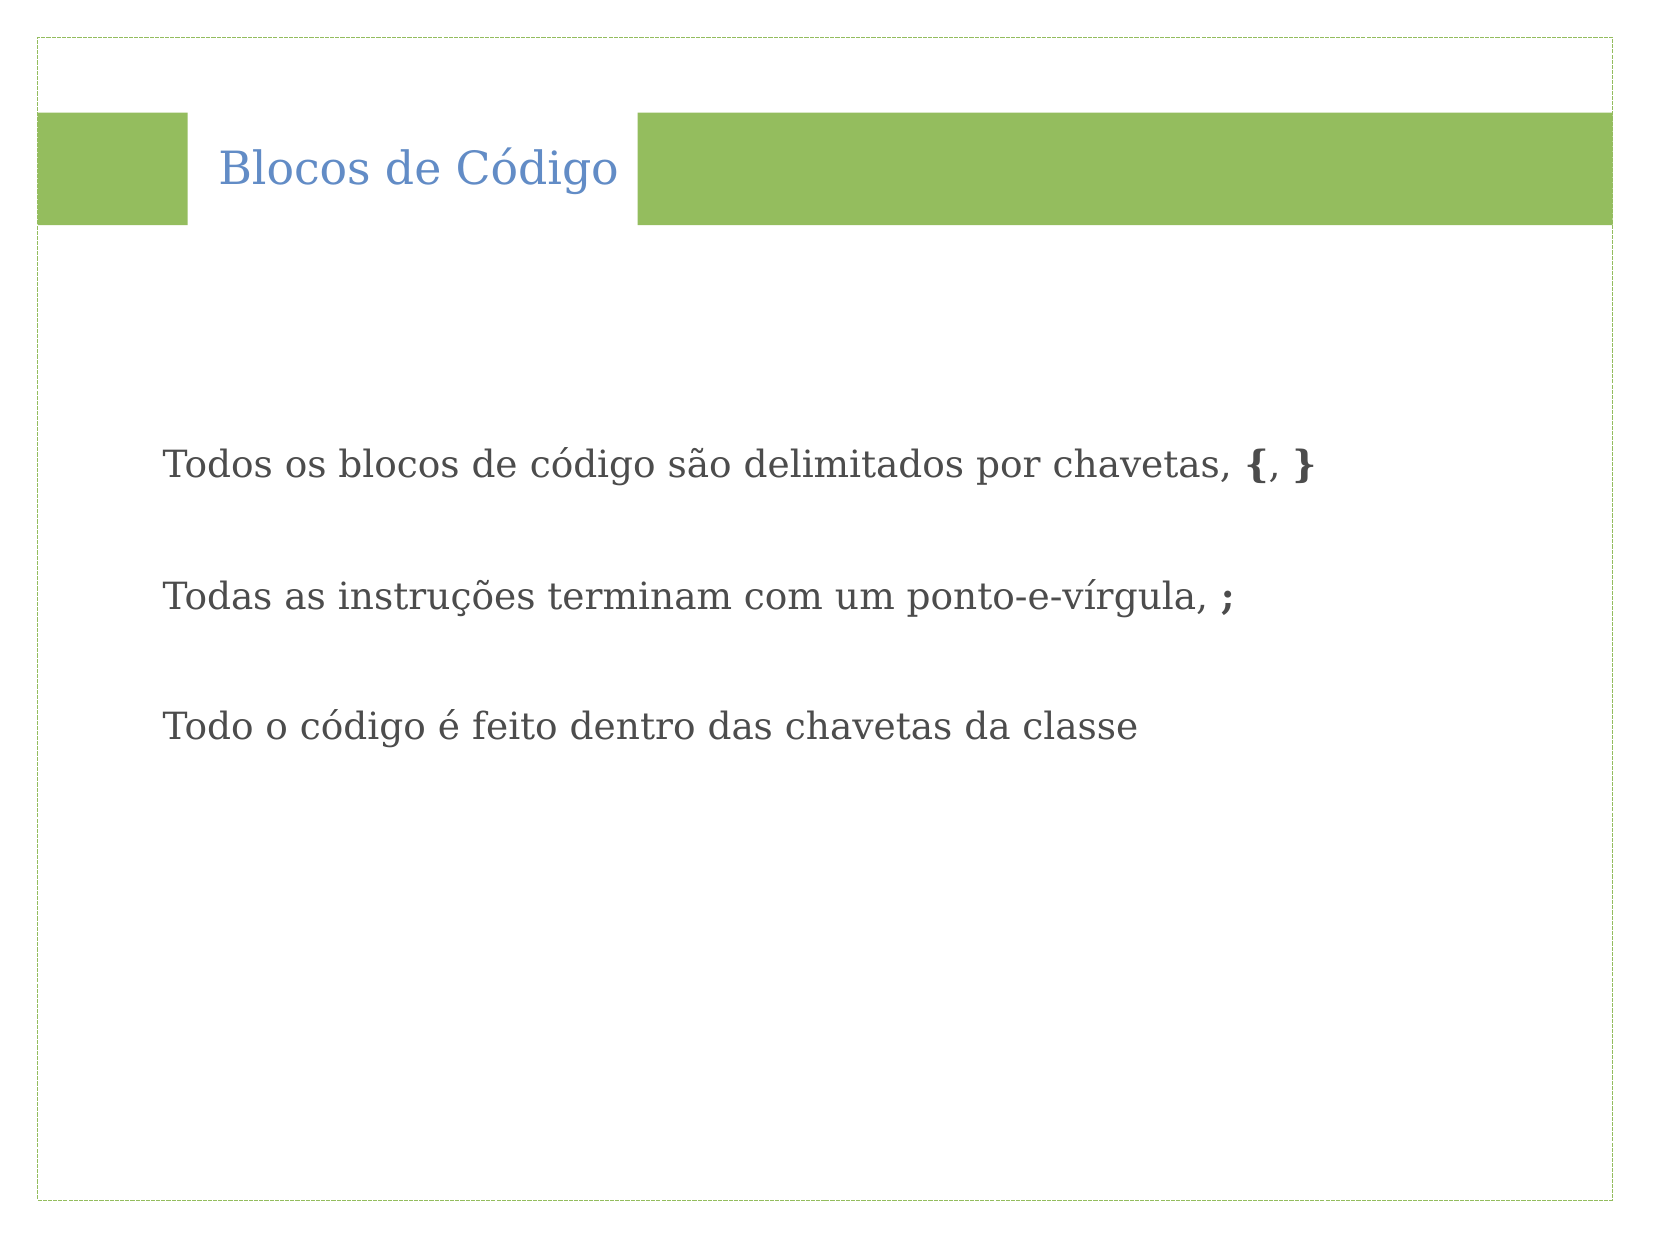

Blocos de Código
Todos os blocos de código são delimitados por chavetas, {, }
Todas as instruções terminam com um ponto-e-vírgula, ;
Todo o código é feito dentro das chavetas da classe